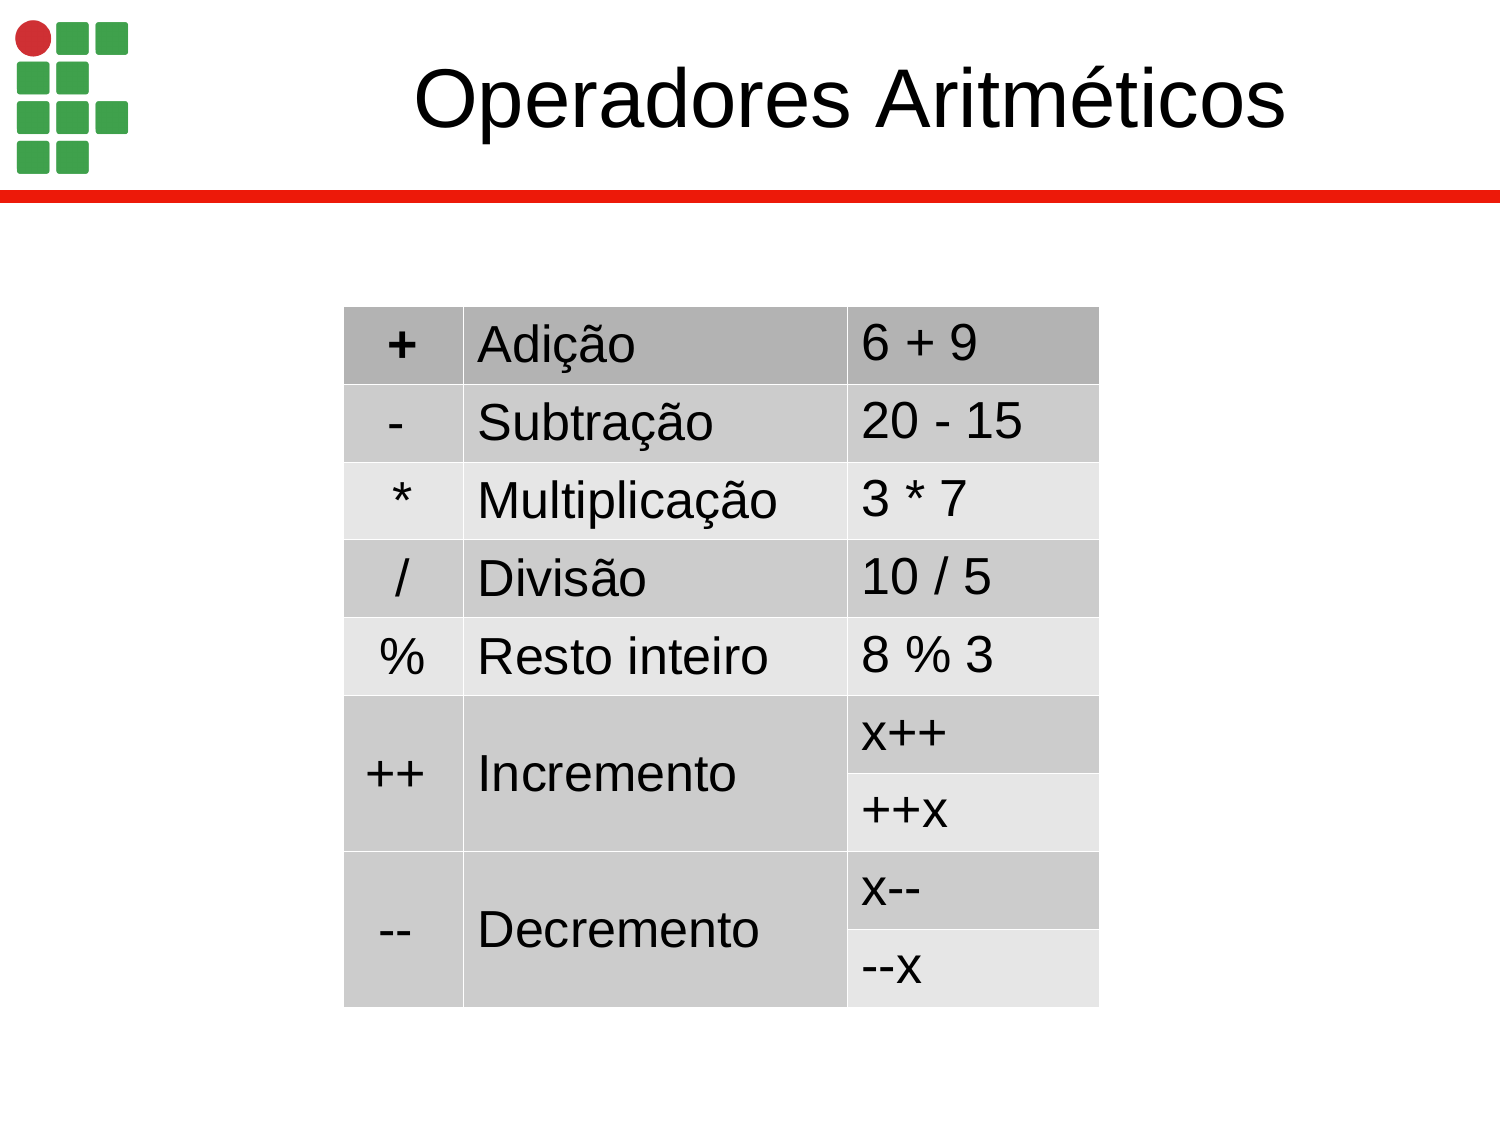

# Operadores Aritméticos
| + | Adição | 6 + 9 |
| --- | --- | --- |
| - | Subtração | 20 - 15 |
| \* | Multiplicação | 3 \* 7 |
| / | Divisão | 10 / 5 |
| % | Resto inteiro | 8 % 3 |
| ++ | Incremento | x++ |
| | | ++x |
| -- | Decremento | x-- |
| | | --x |